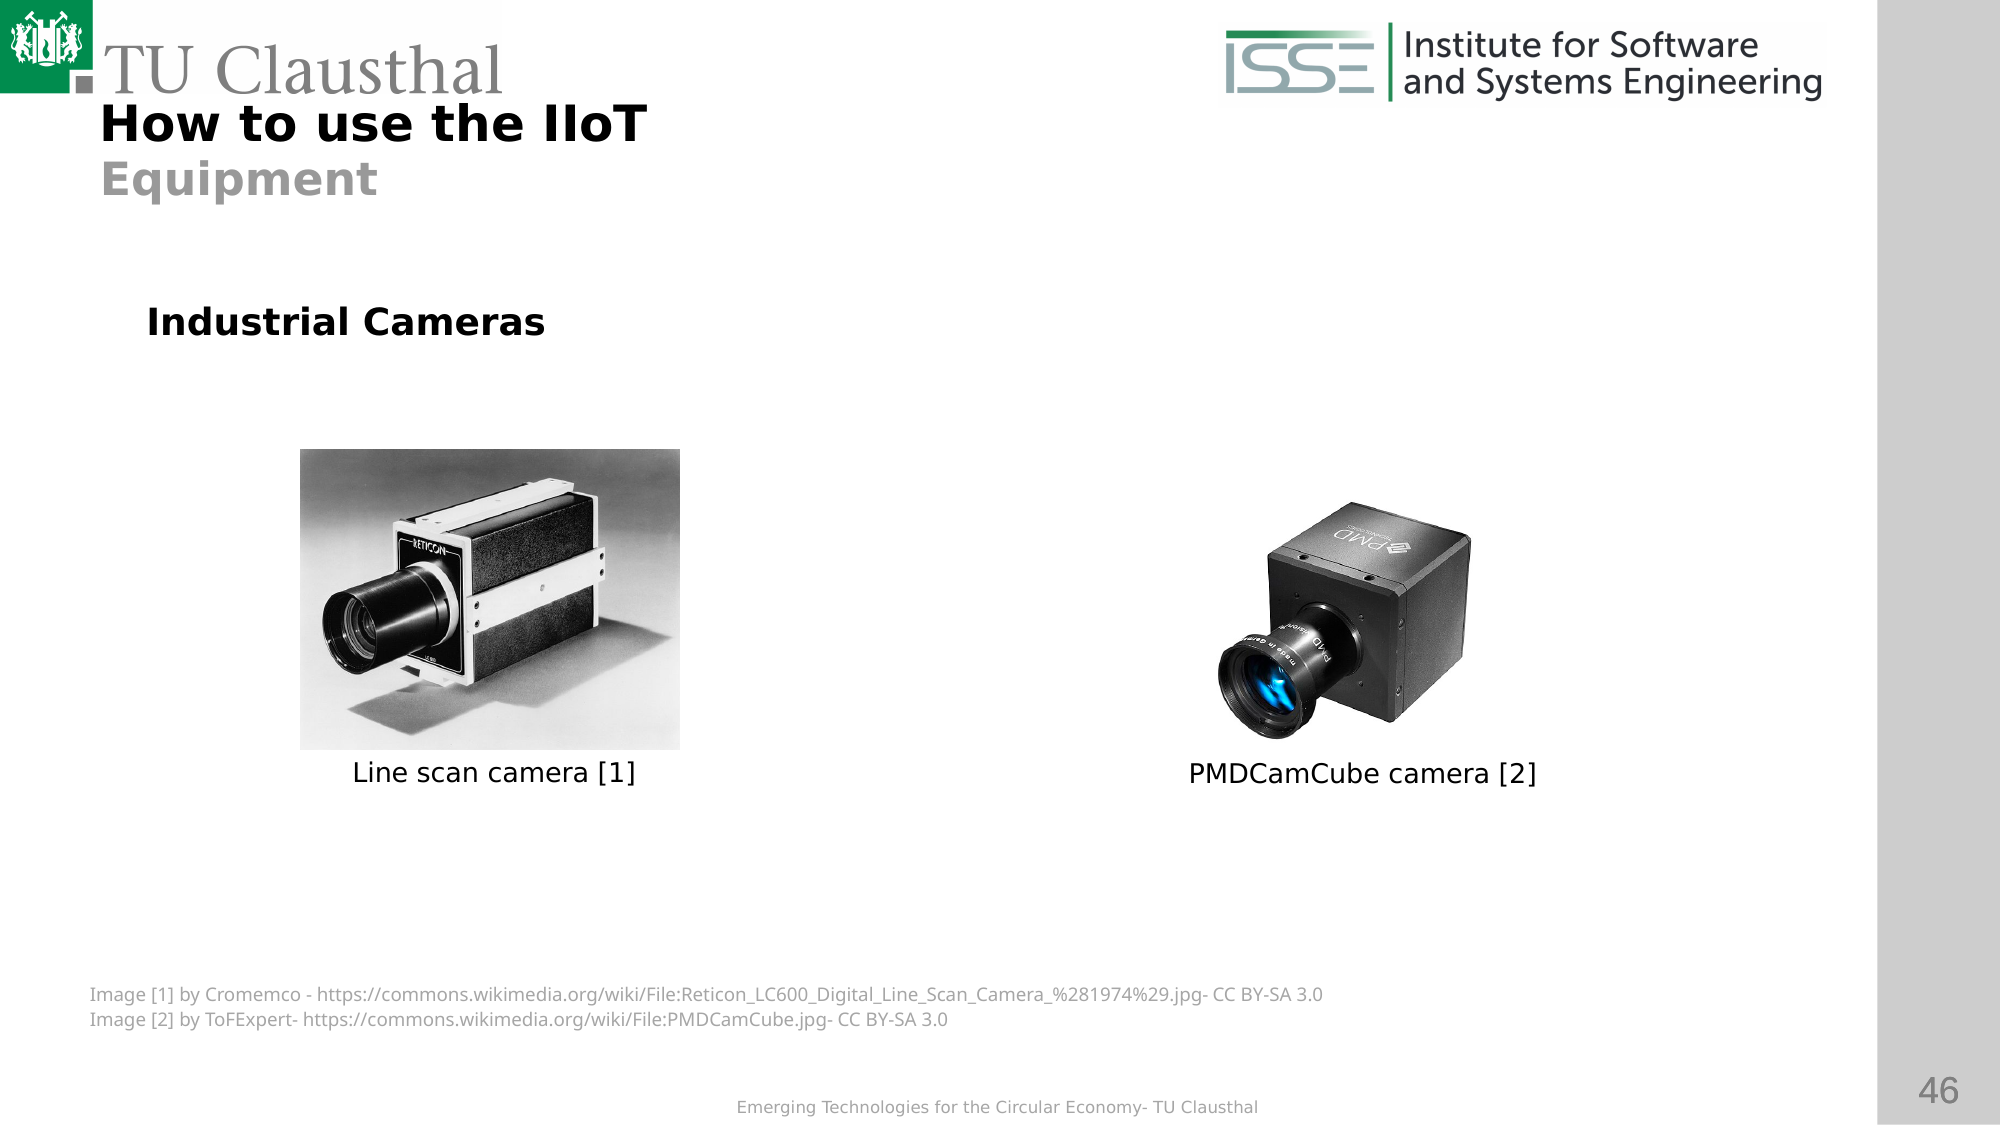

# How to use the IIoT Equipment
Industrial Cameras
Line scan camera [1]
 PMDCamCube camera [2]
Image [1] by Cromemco - https://commons.wikimedia.org/wiki/File:Reticon_LC600_Digital_Line_Scan_Camera_%281974%29.jpg- CC BY-SA 3.0
Image [2] by ToFExpert- https://commons.wikimedia.org/wiki/File:PMDCamCube.jpg- CC BY-SA 3.0